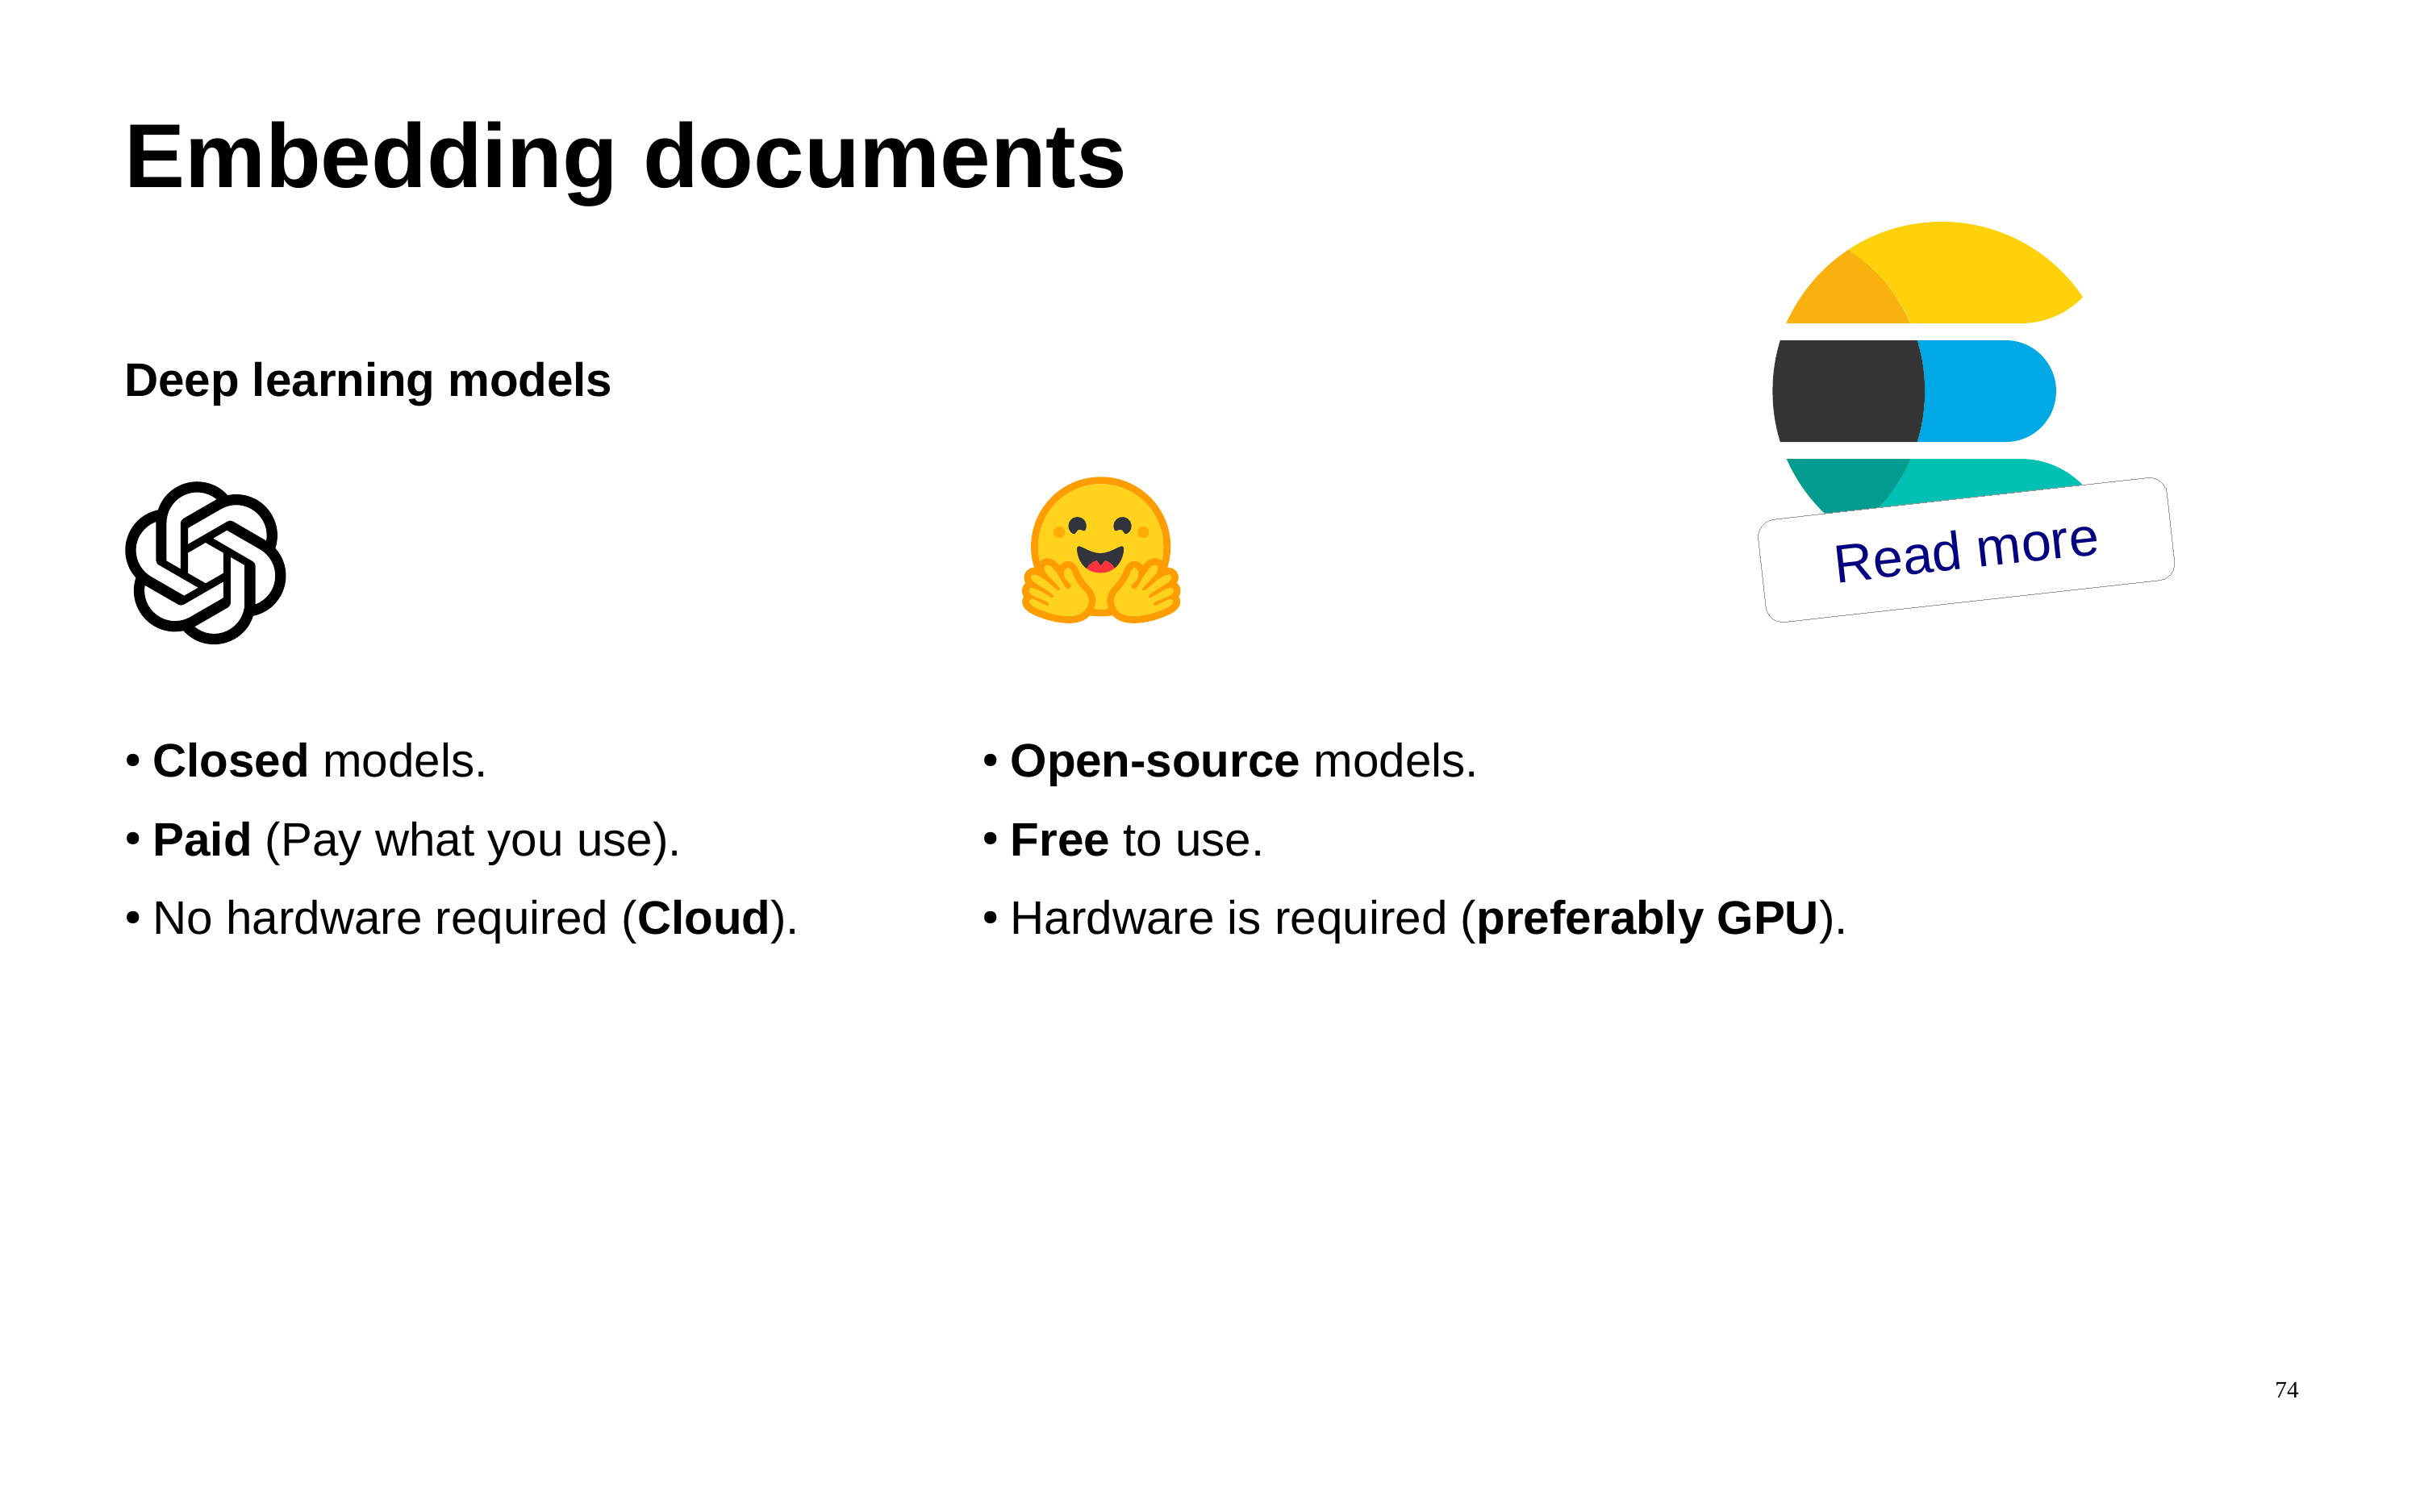

Embedding documents
Deep learning models
Read more
Closed models.
Paid (Pay what you use).
No hardware required (Cloud).
Open-source models.
Free to use.
Hardware is required (preferably GPU).
74